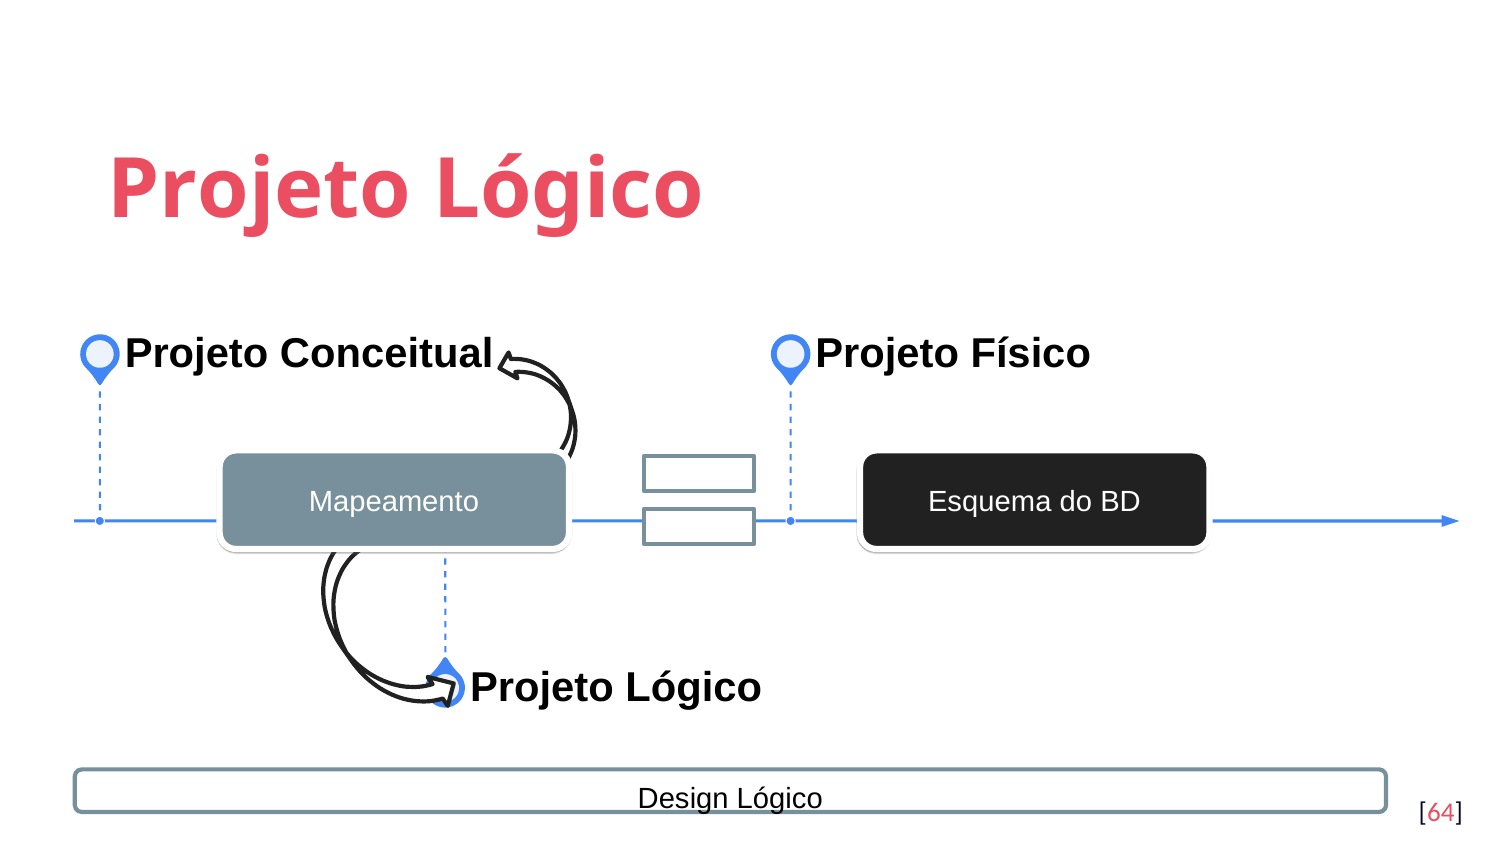

Projeto Lógico
Projeto Conceitual
Projeto Físico
Projeto Lógico
Mapeamento
Esquema do BD
Design Lógico